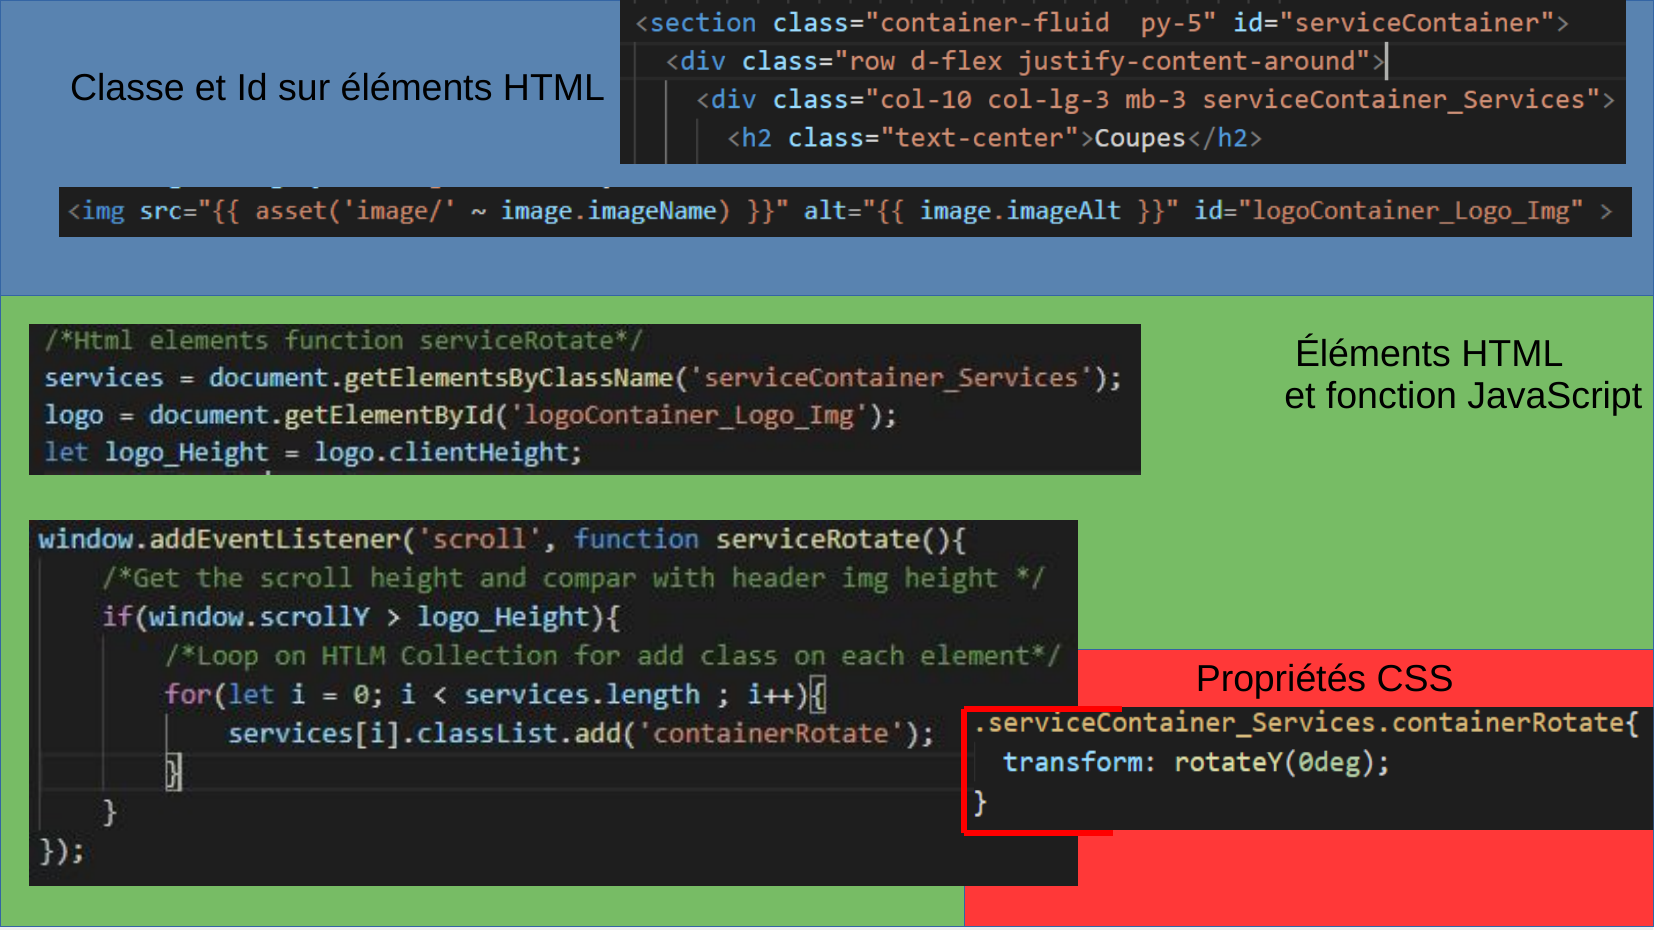

Classe et Id sur éléments HTML
 Éléments HTML
et fonction JavaScript
Propriétés CSS